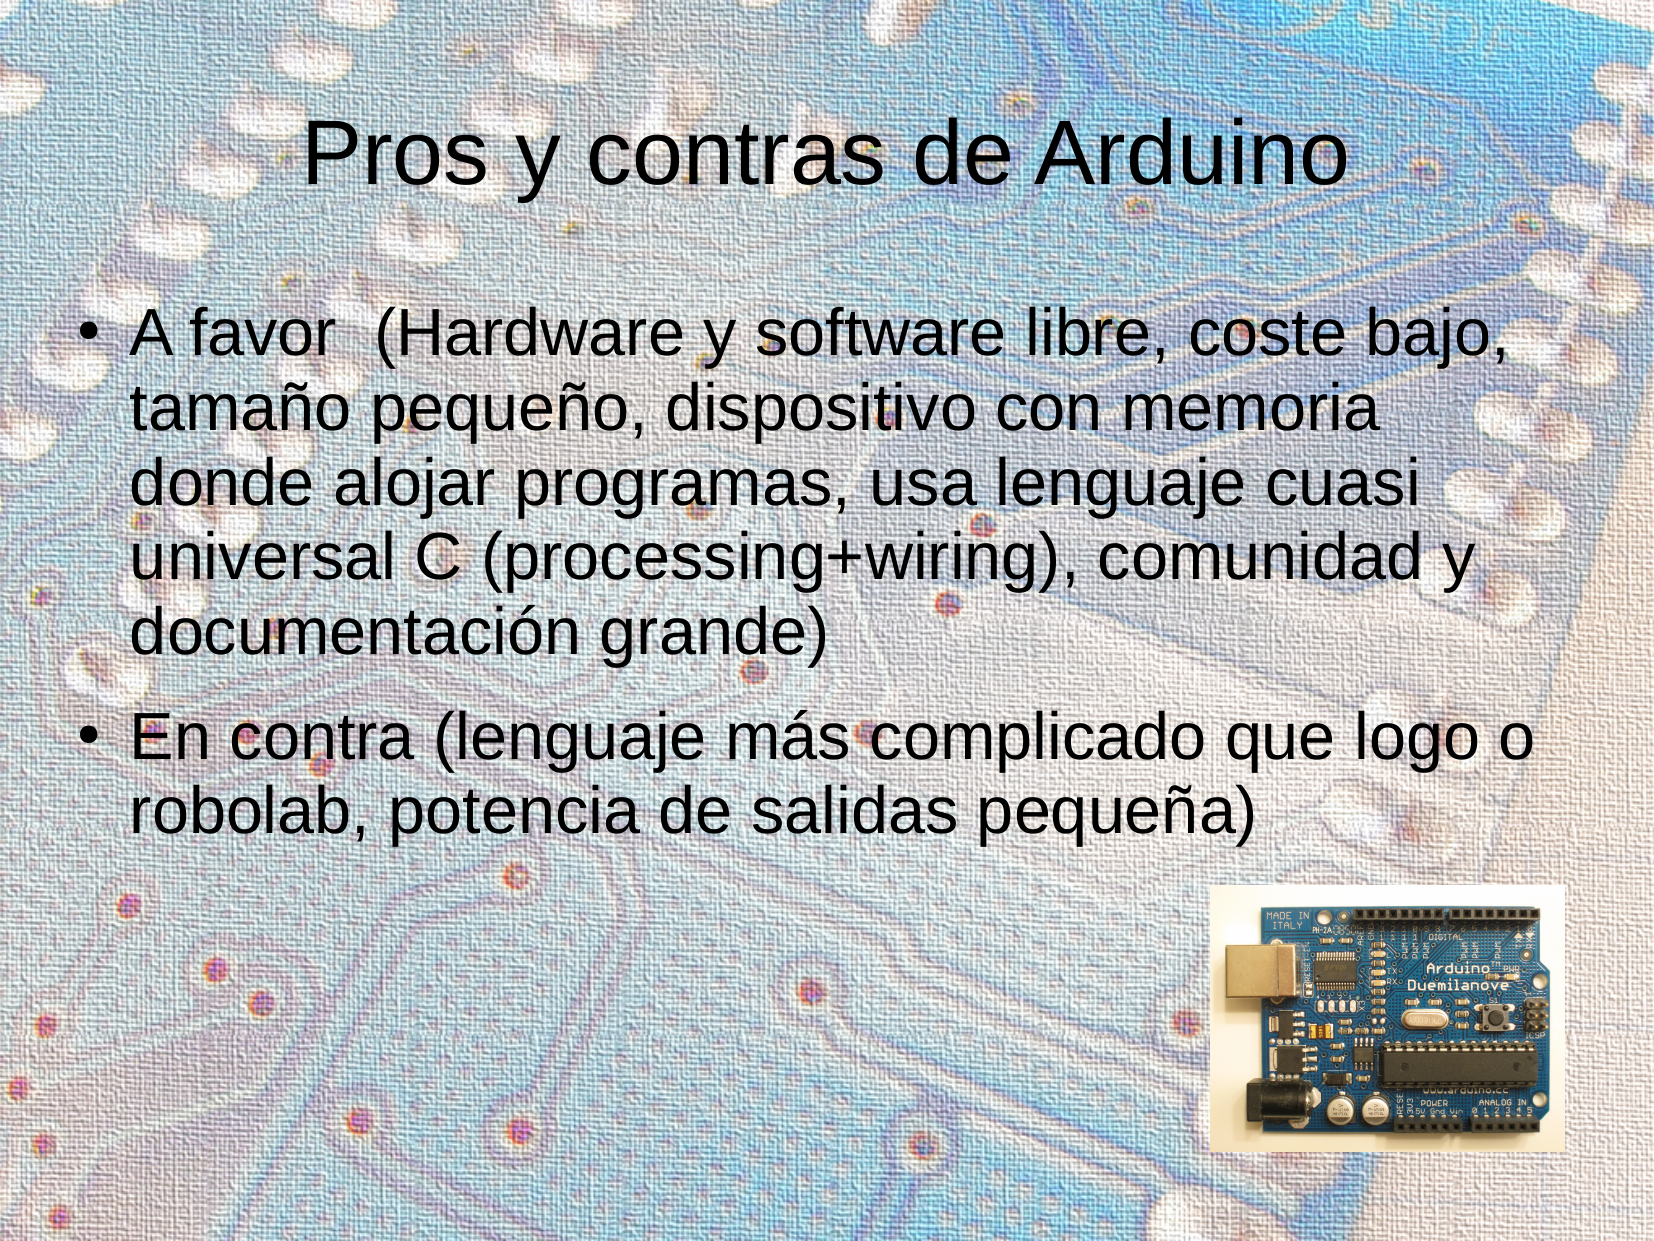

# Pros y contras de Arduino
A favor (Hardware y software libre, coste bajo, tamaño pequeño, dispositivo con memoria donde alojar programas, usa lenguaje cuasi universal C (processing+wiring), comunidad y documentación grande)
En contra (lenguaje más complicado que logo o robolab, potencia de salidas pequeña)